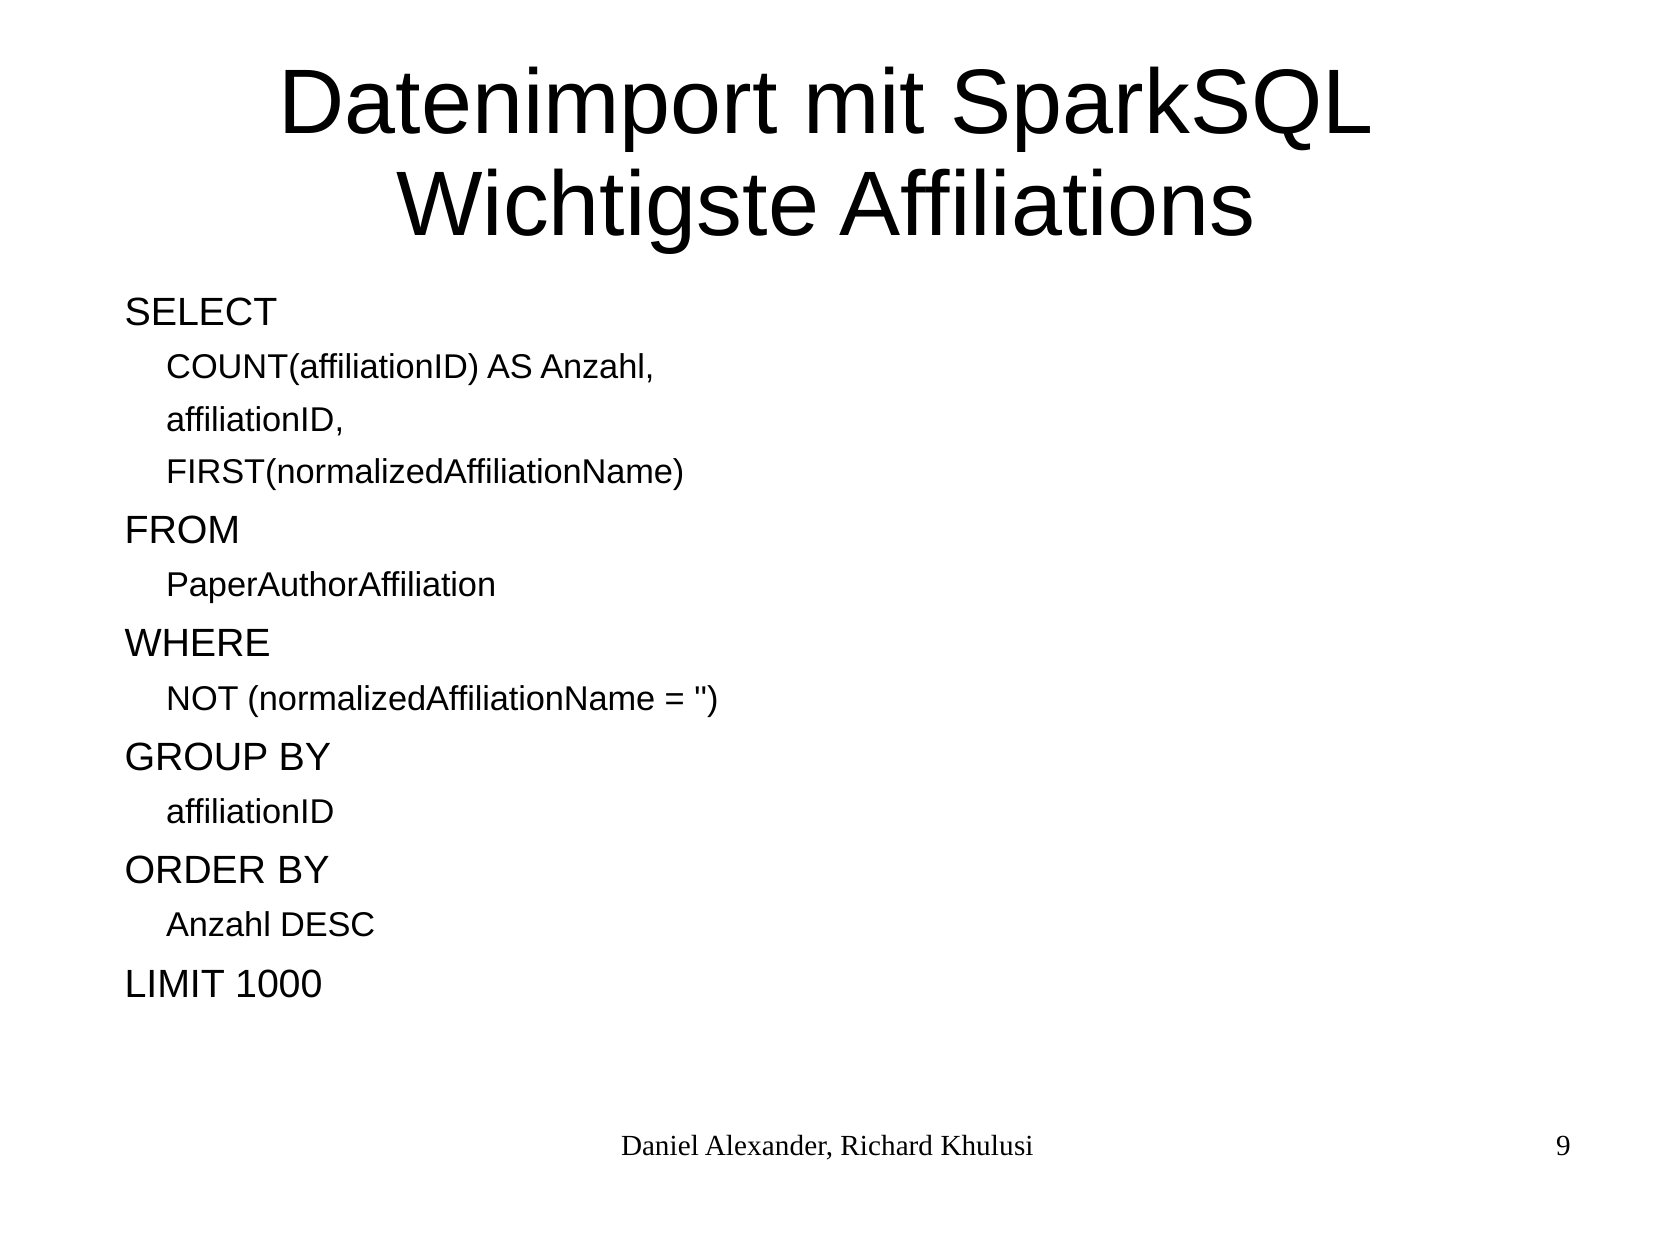

# Datenimport mit SparkSQL Wichtigste Affiliations
SELECT
COUNT(affiliationID) AS Anzahl,
affiliationID,
FIRST(normalizedAffiliationName)
FROM
PaperAuthorAffiliation
WHERE
NOT (normalizedAffiliationName = '')
GROUP BY
affiliationID
ORDER BY
Anzahl DESC
LIMIT 1000
Daniel Alexander, Richard Khulusi
9